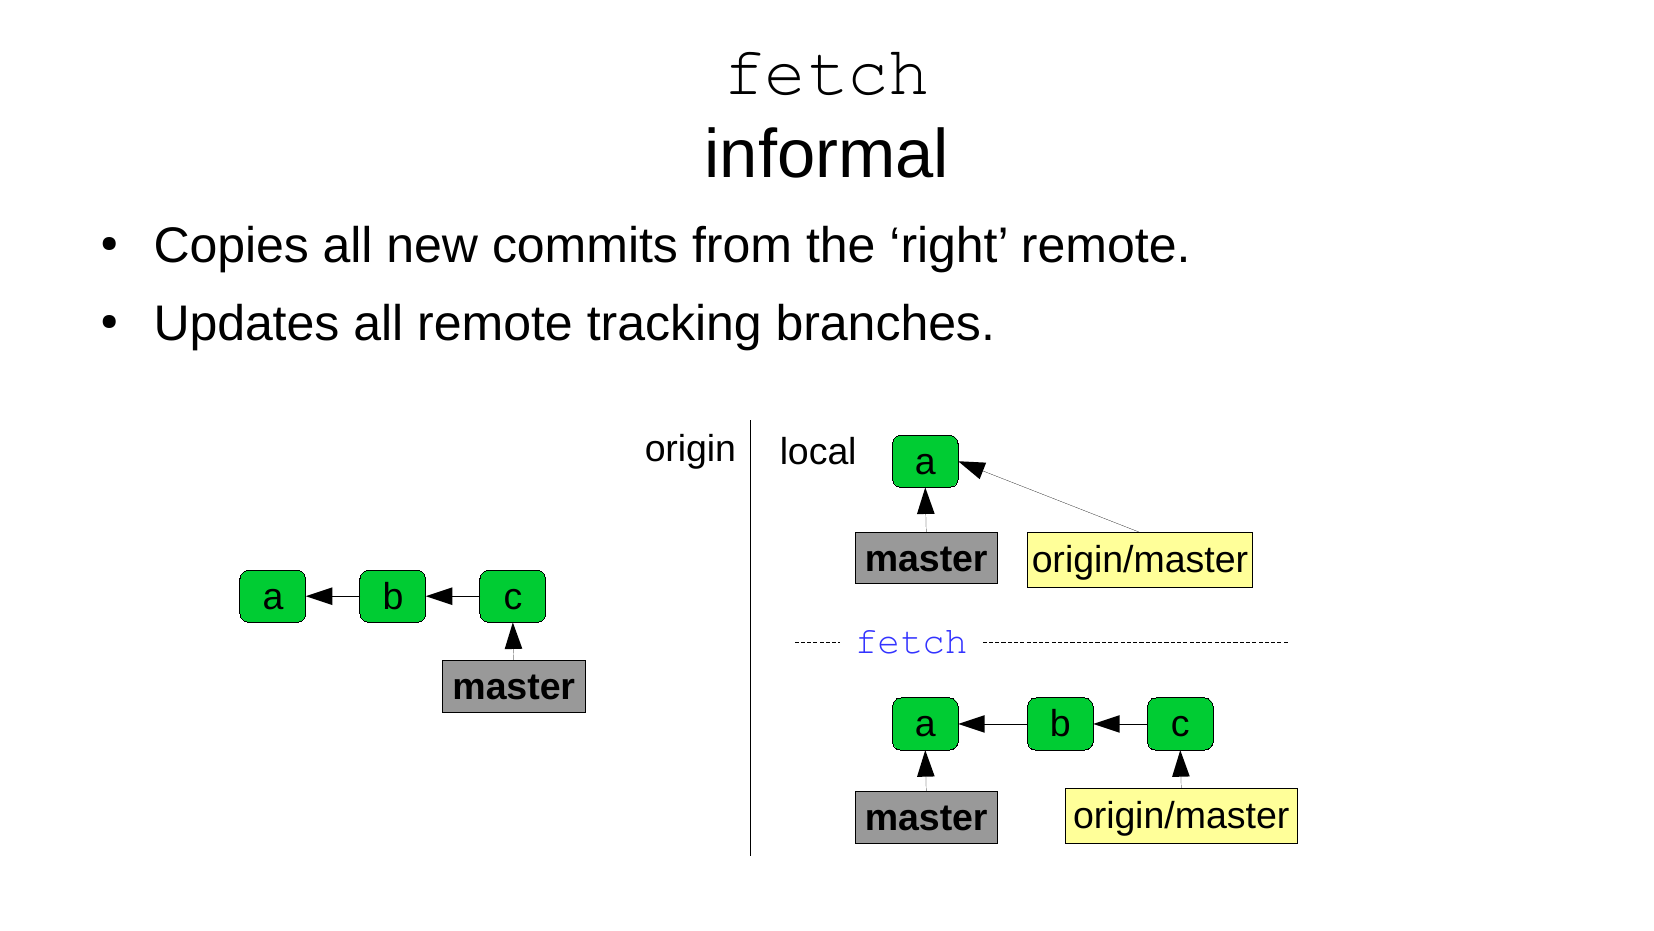

# fetch informal
Copies all new commits from the ‘right’ remote.
Updates all remote tracking branches.
origin
local
a
master
origin/master
a
b
c
fetch
master
a
b
c
origin/master
master